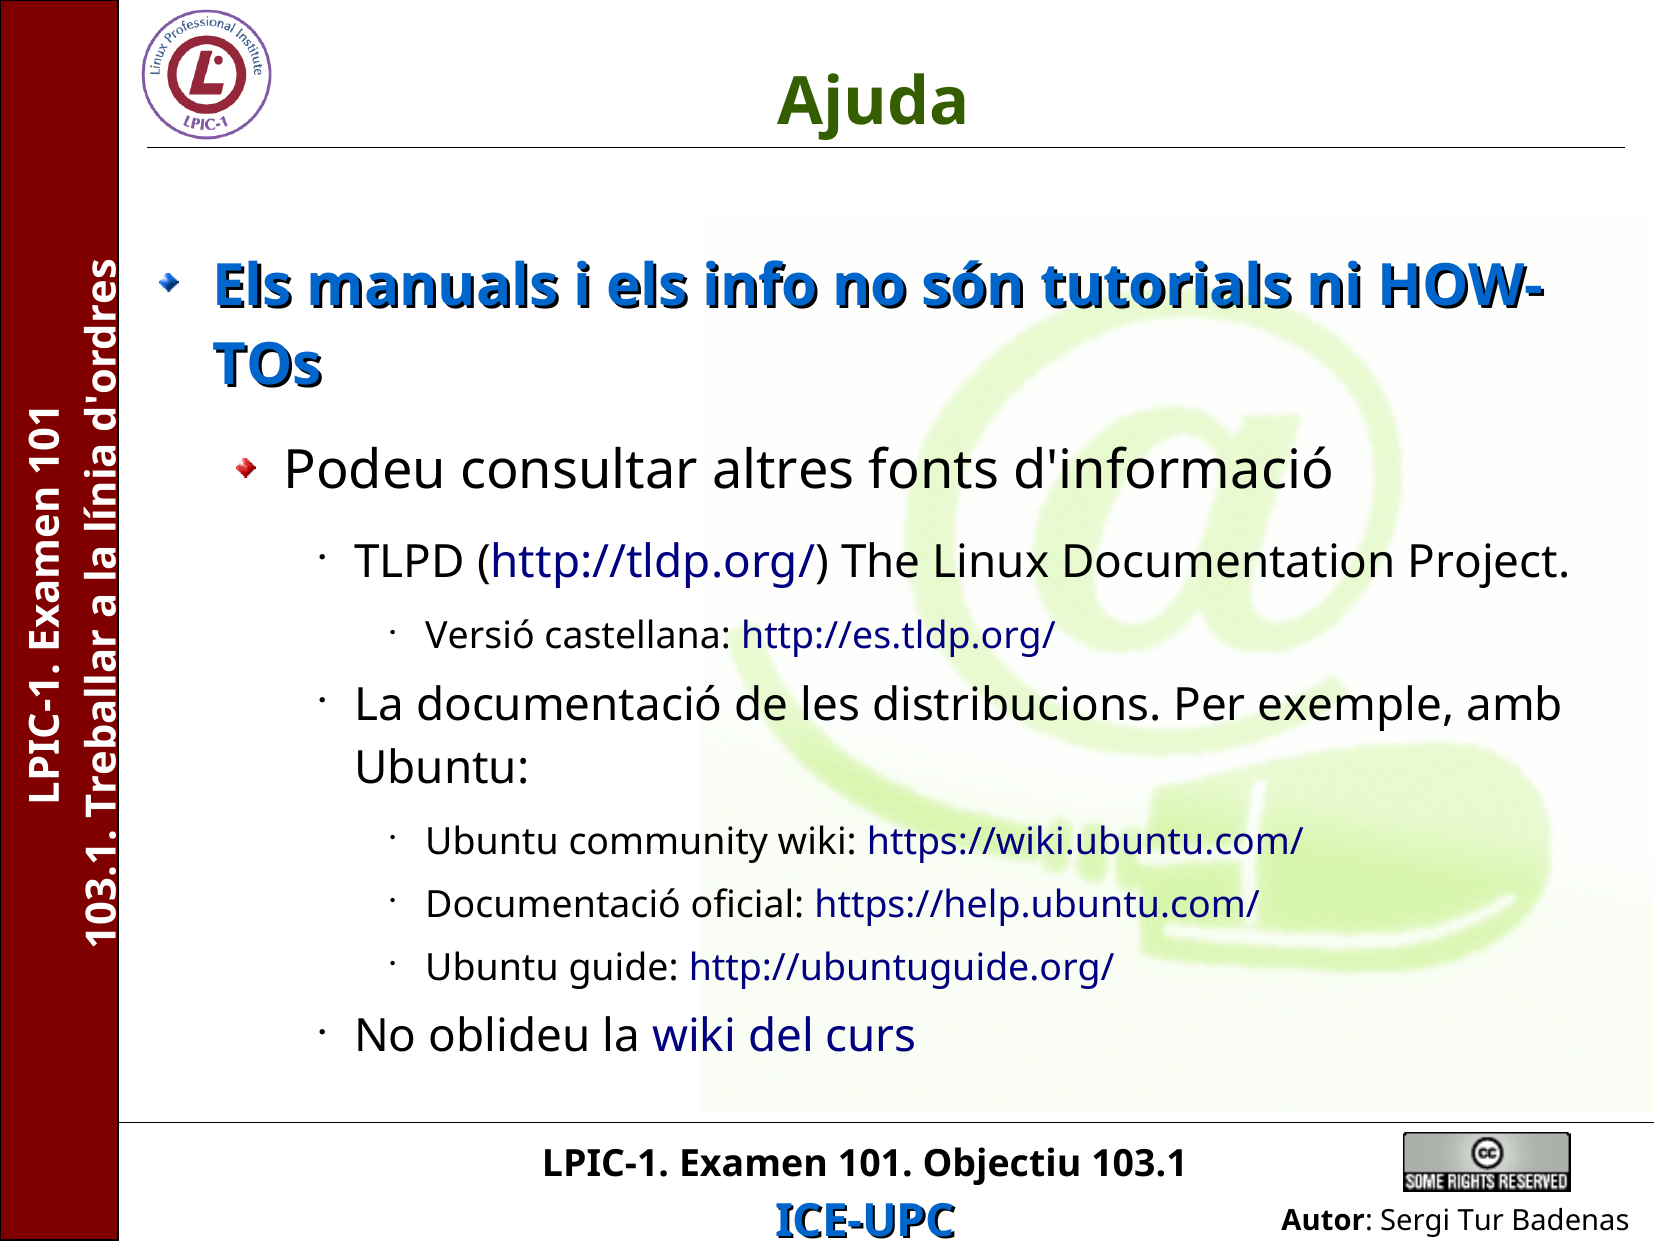

# Ajuda
Els manuals i els info no són tutorials ni HOW-TOs
Podeu consultar altres fonts d'informació
TLPD (http://tldp.org/) The Linux Documentation Project.
Versió castellana: http://es.tldp.org/
La documentació de les distribucions. Per exemple, amb Ubuntu:
Ubuntu community wiki: https://wiki.ubuntu.com/
Documentació oficial: https://help.ubuntu.com/
Ubuntu guide: http://ubuntuguide.org/
No oblideu la wiki del curs